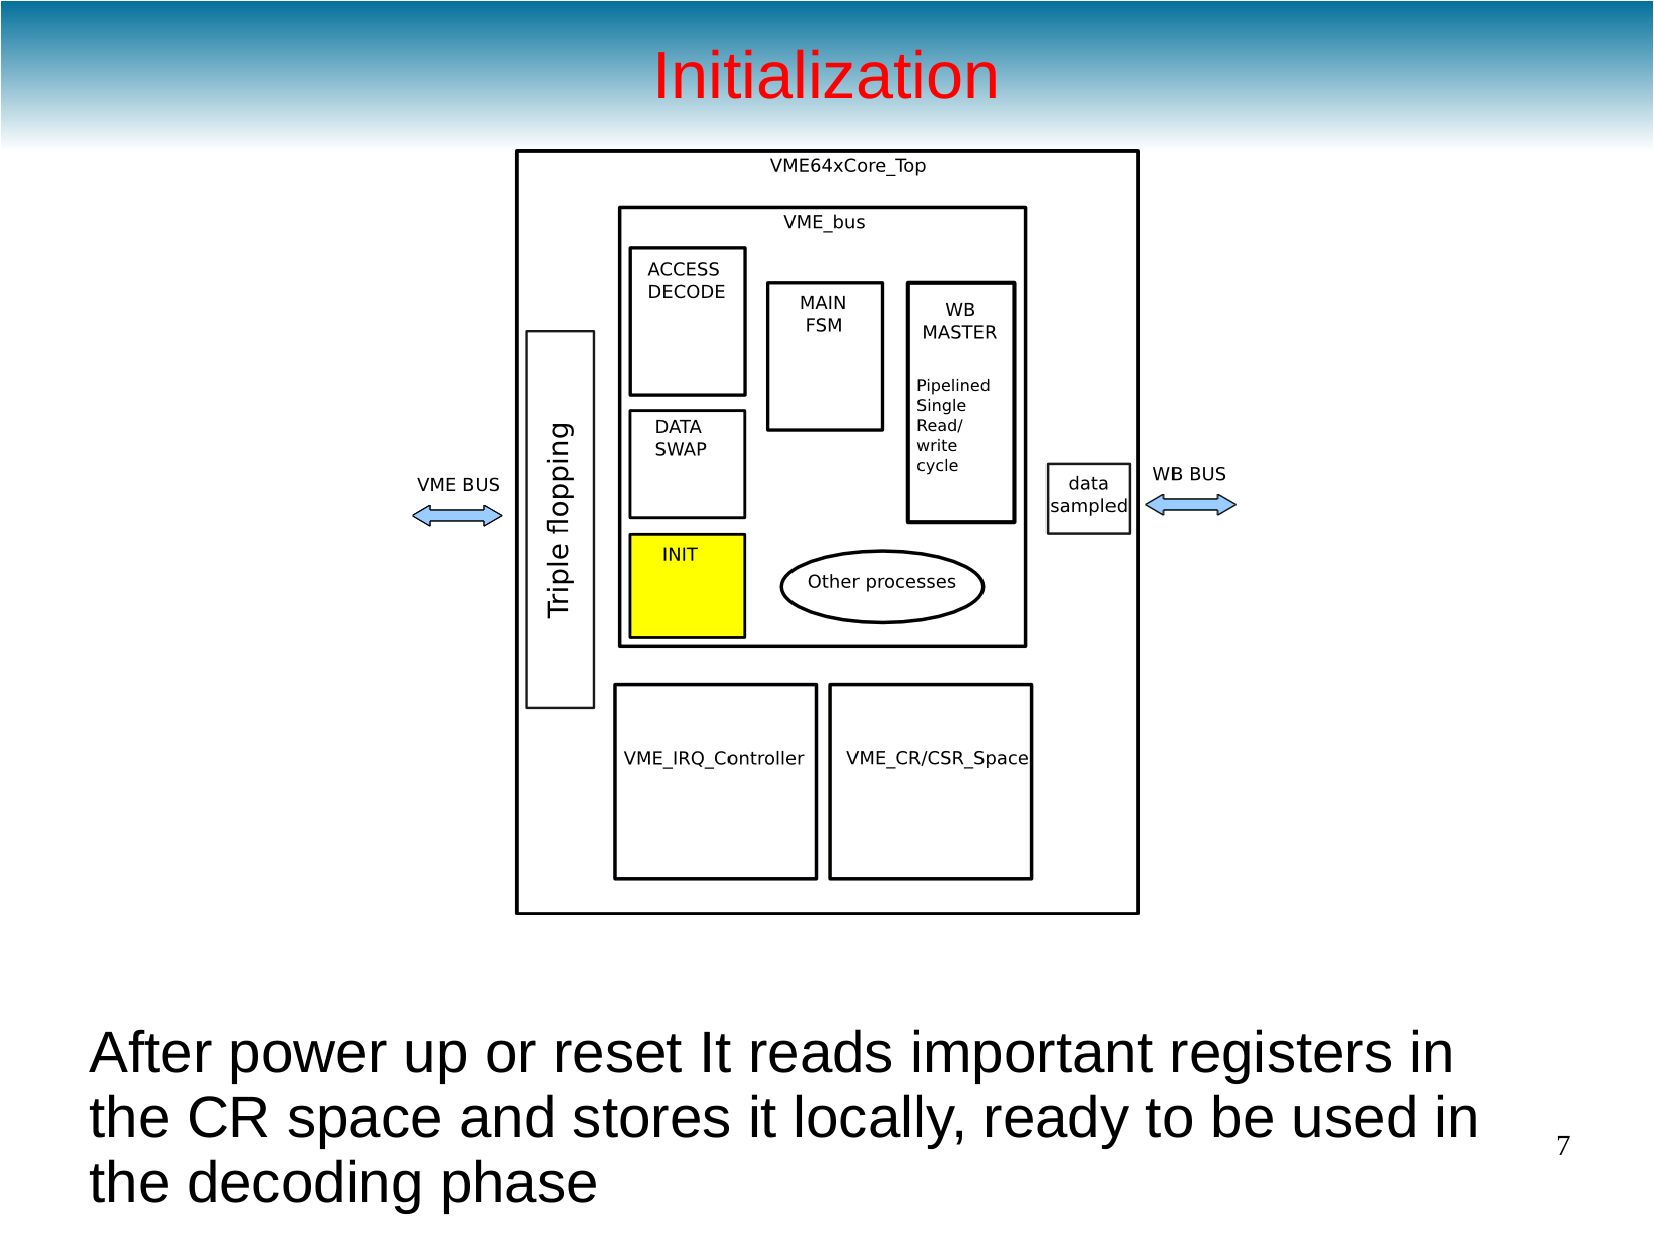

Initialization
After power up or reset It reads important registers in the CR space and stores it locally, ready to be used in the decoding phase
7